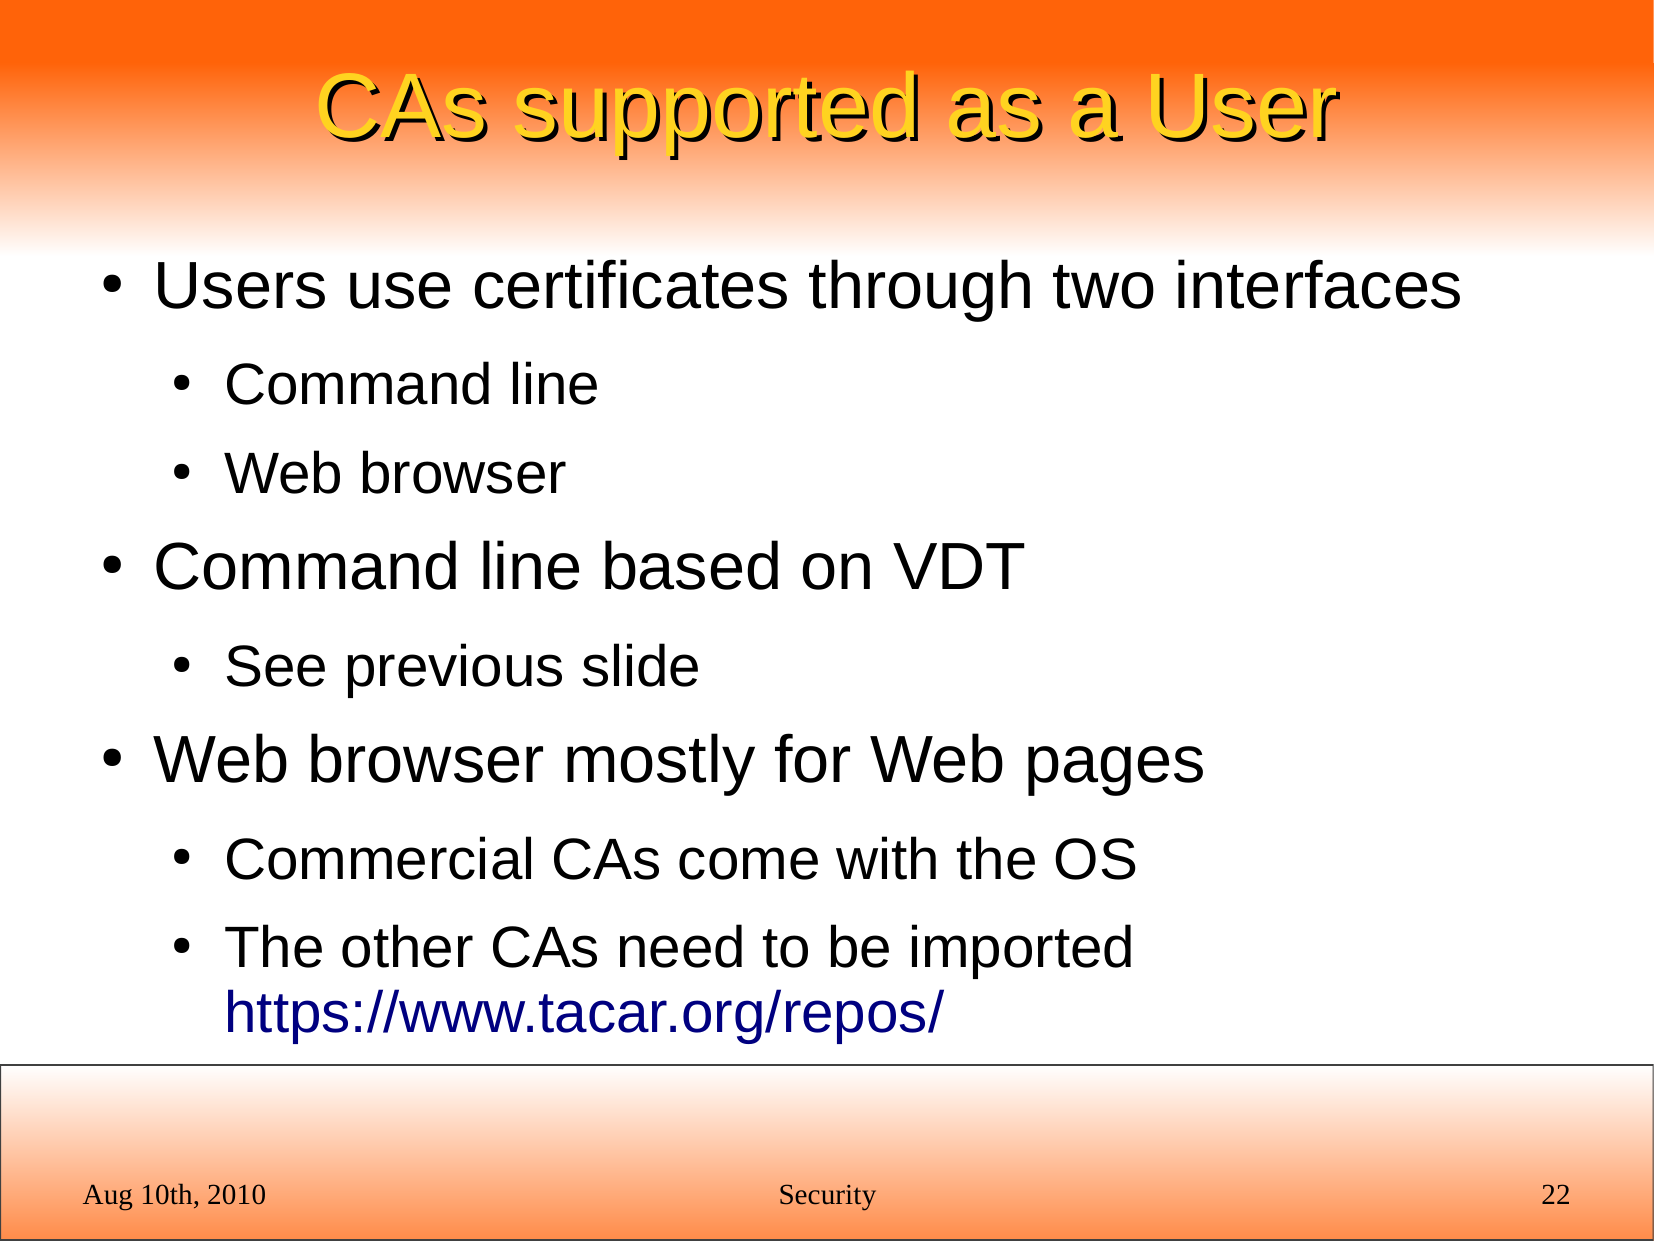

# CAs supported as a User
Users use certificates through two interfaces
Command line
Web browser
Command line based on VDT
See previous slide
Web browser mostly for Web pages
Commercial CAs come with the OS
The other CAs need to be imported
https://www.tacar.org/repos/
Aug 10th, 2010
Security
22